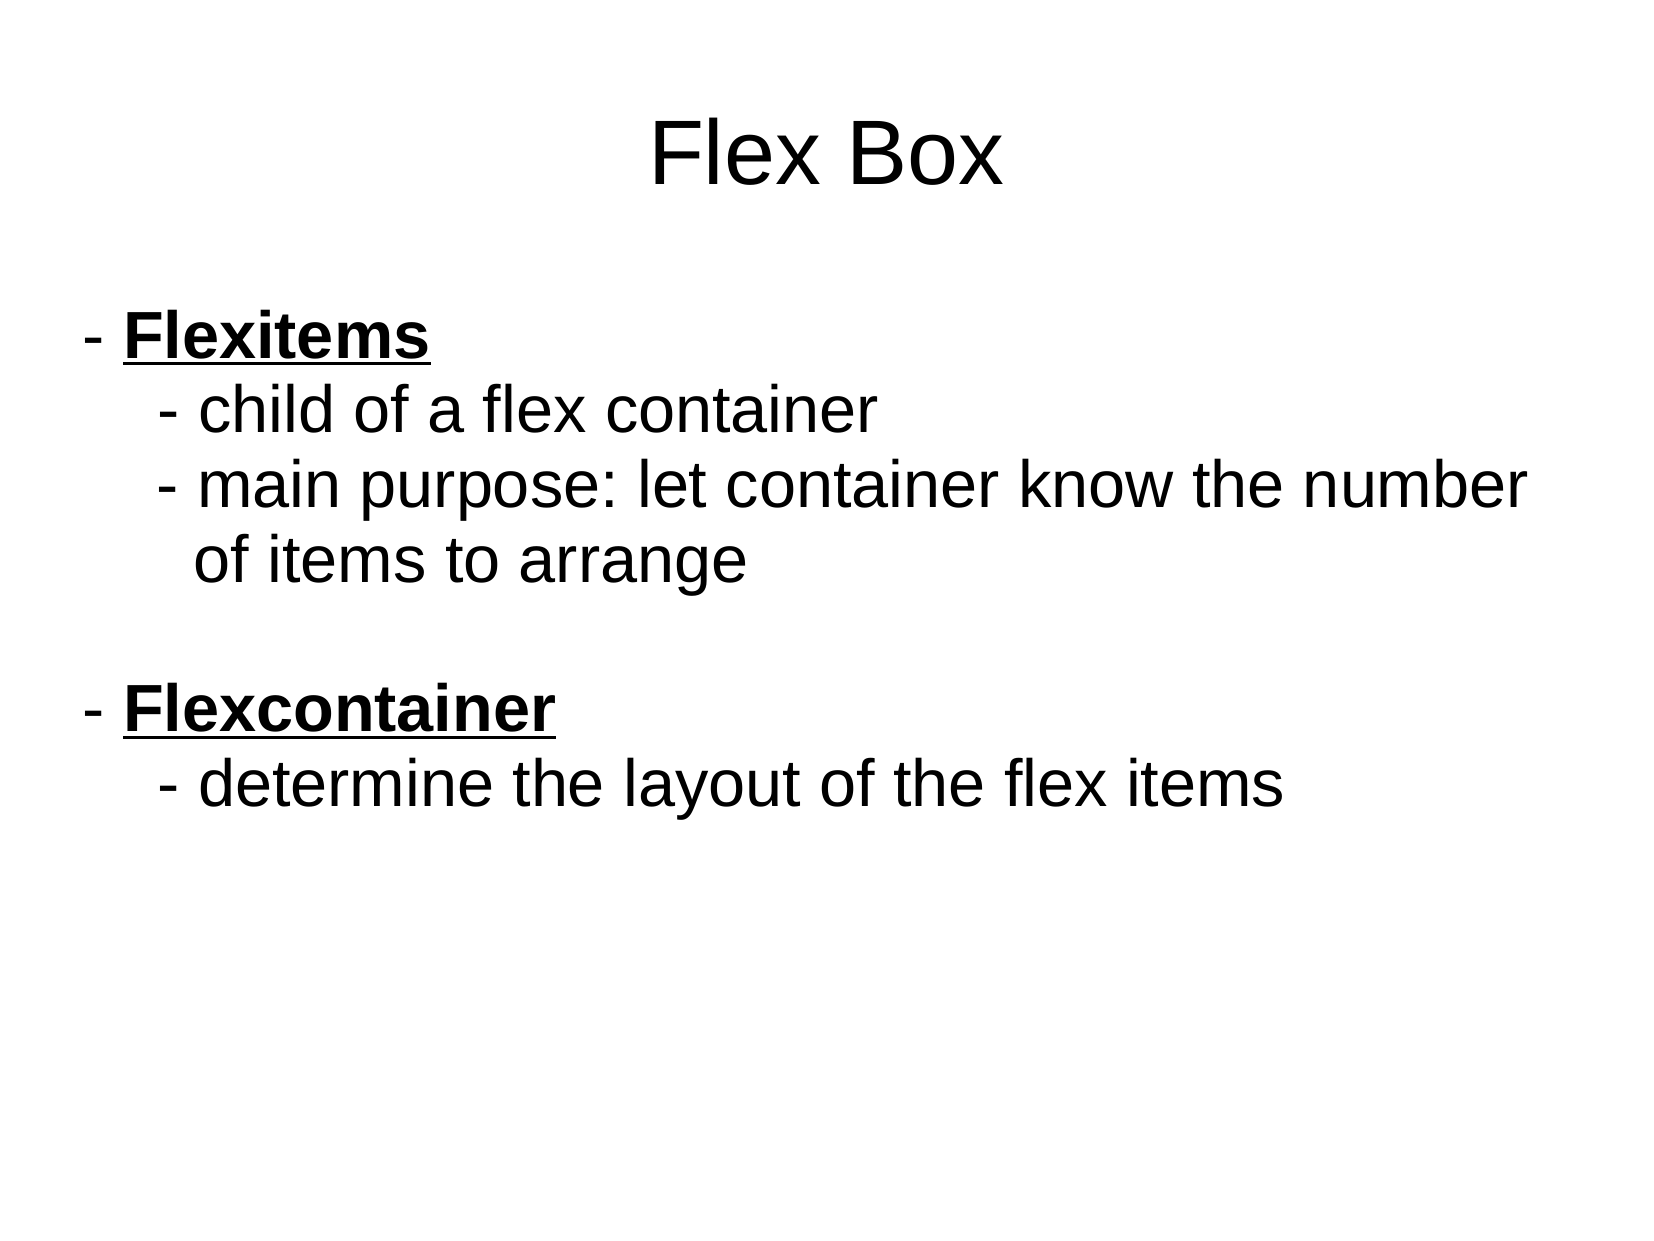

# Flex Box
- Flexitems
	- child of a flex container
 - main purpose: let container know the number
 of items to arrange
- Flexcontainer
	- determine the layout of the flex items